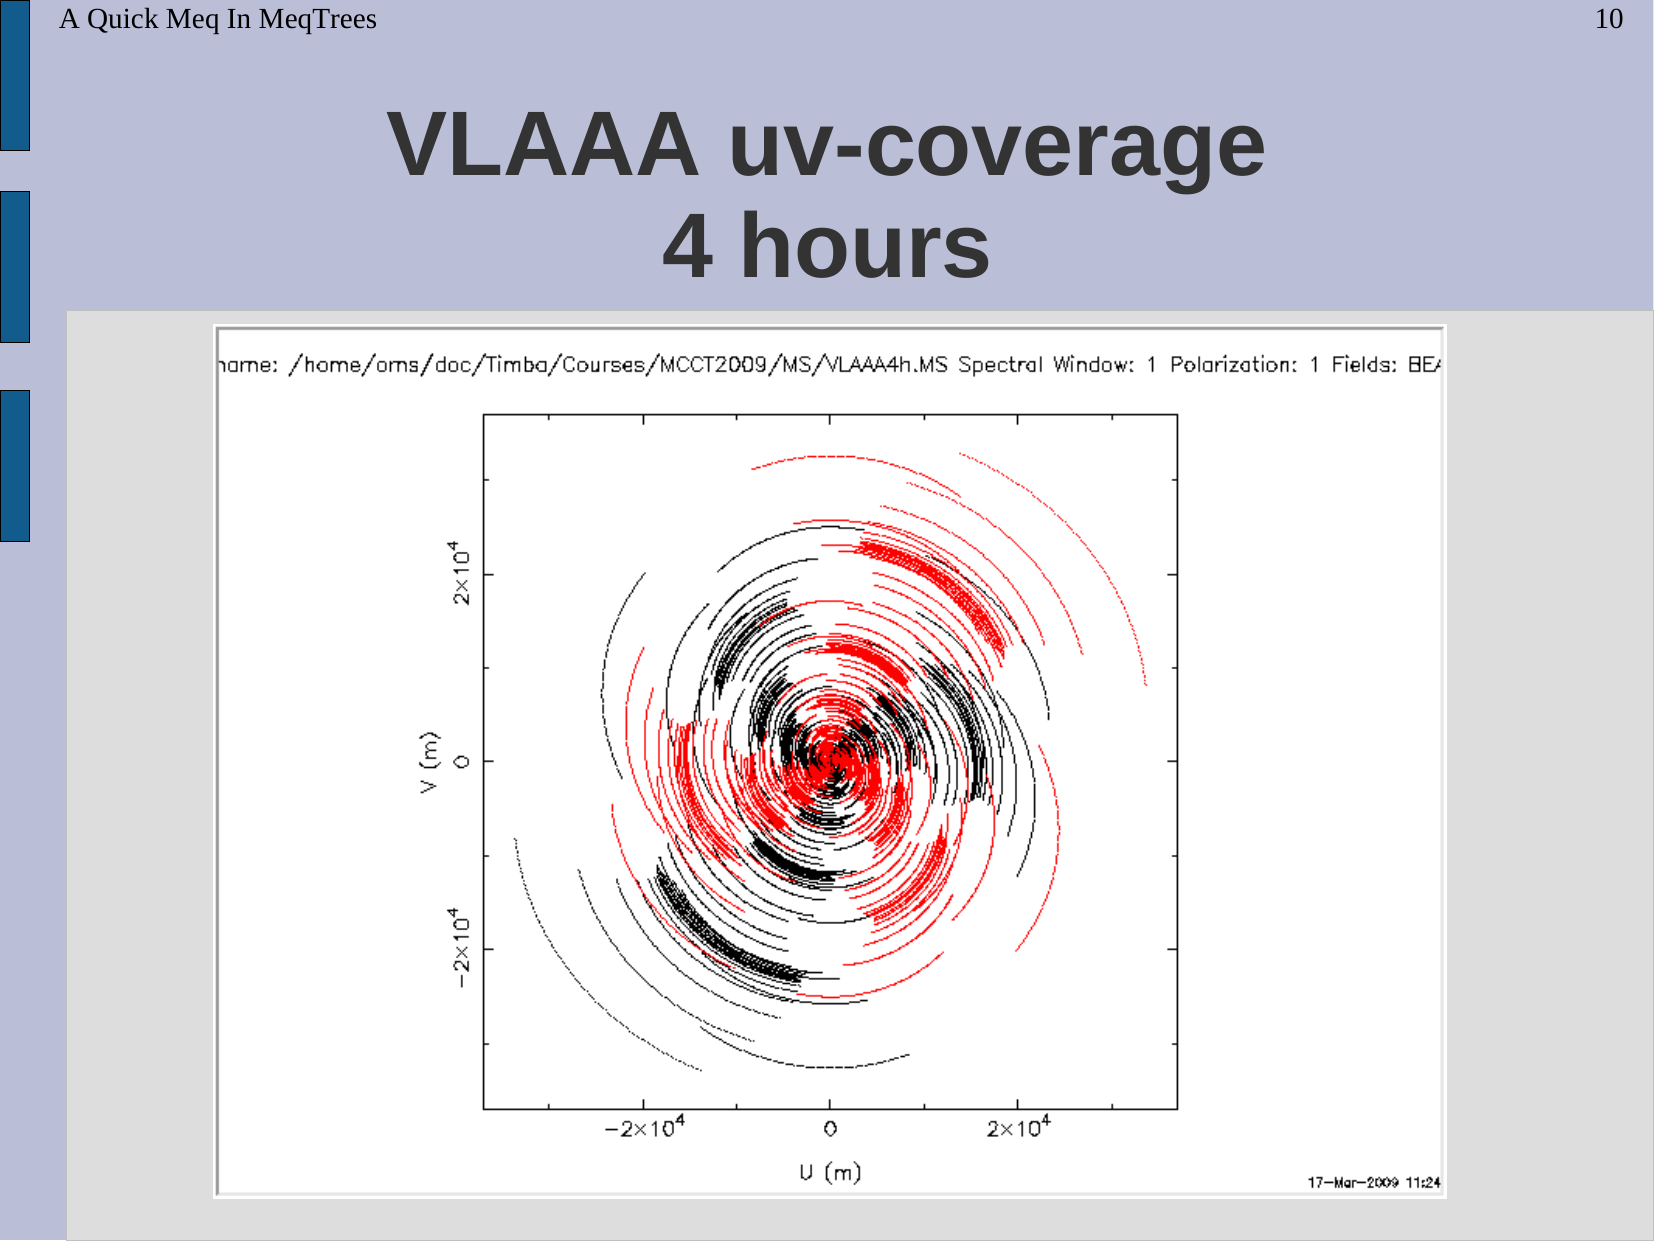

A Quick Meq In MeqTrees
10
# VLAAA uv-coverage 4 hours